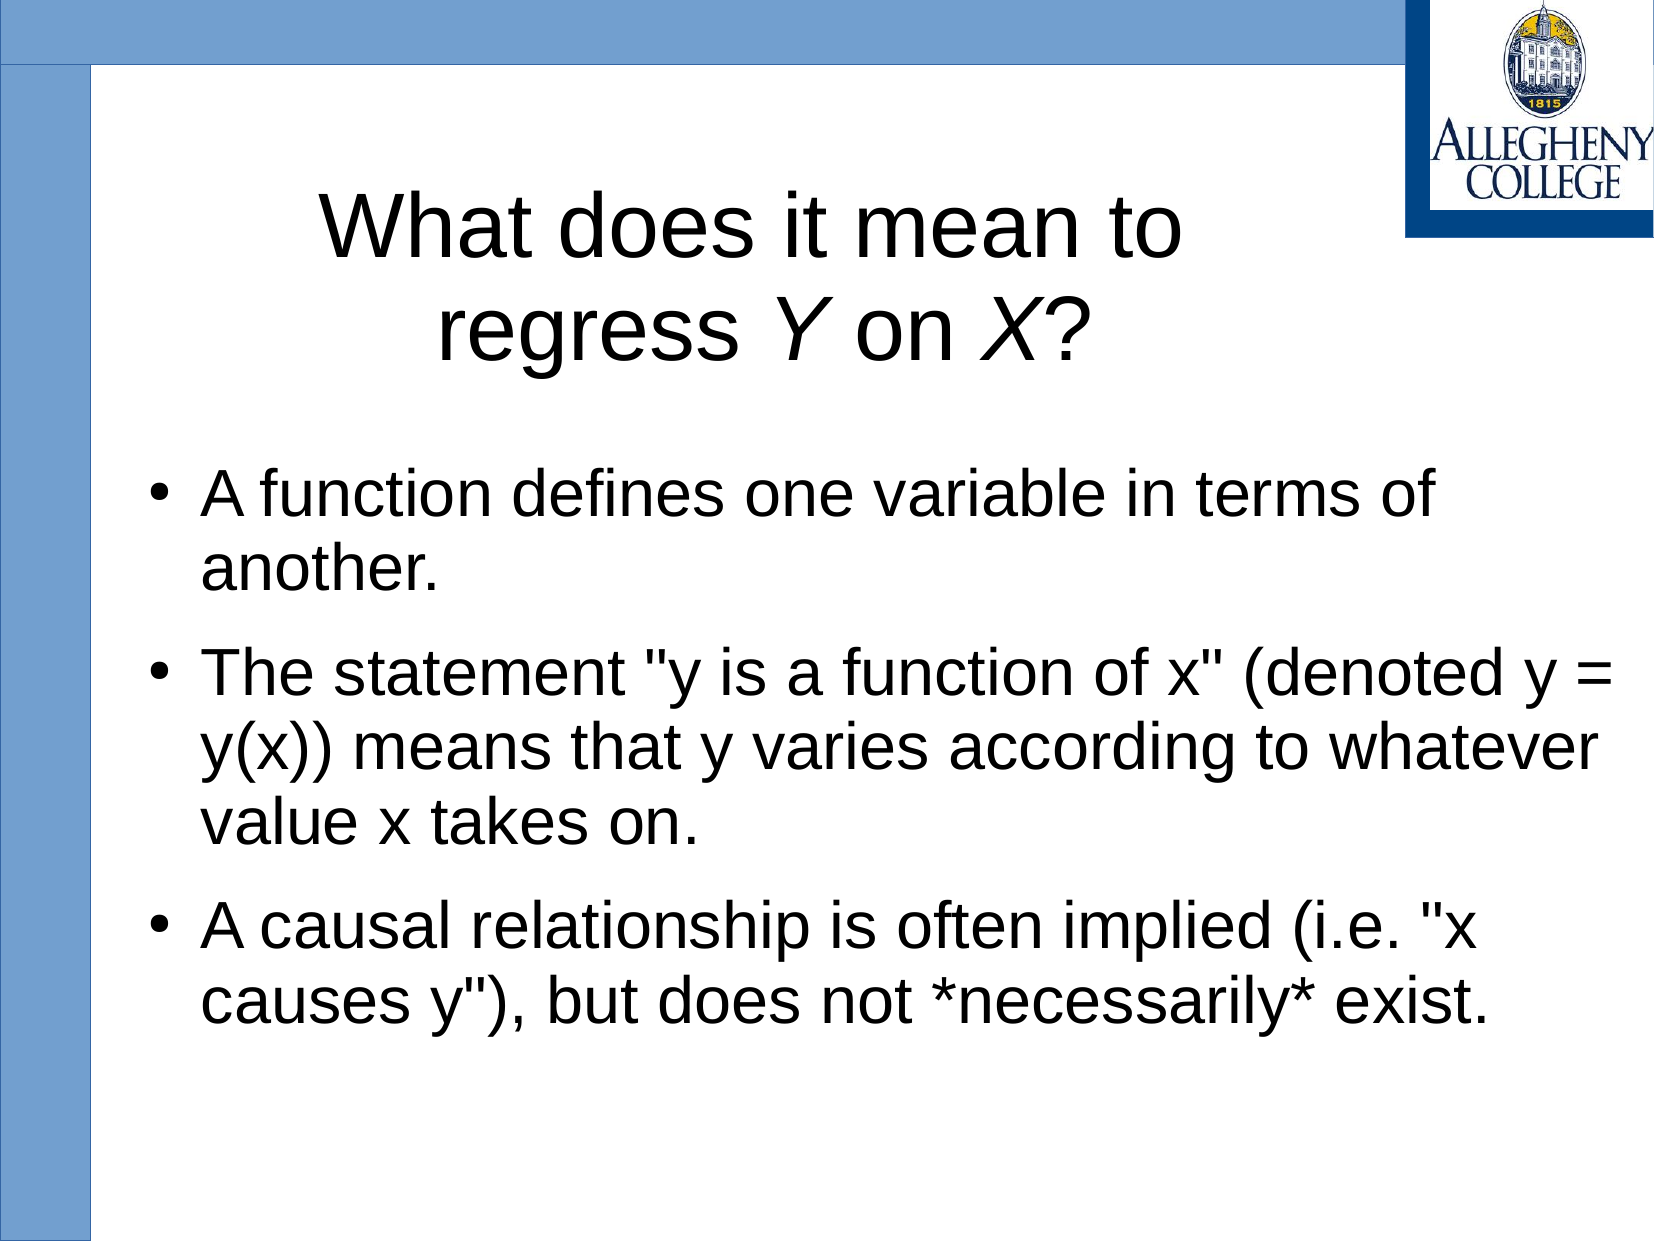

# What does it mean to regress Y on X?
A function defines one variable in terms of another.
The statement "y is a function of x" (denoted y = y(x)) means that y varies according to whatever value x takes on.
A causal relationship is often implied (i.e. "x causes y"), but does not *necessarily* exist.